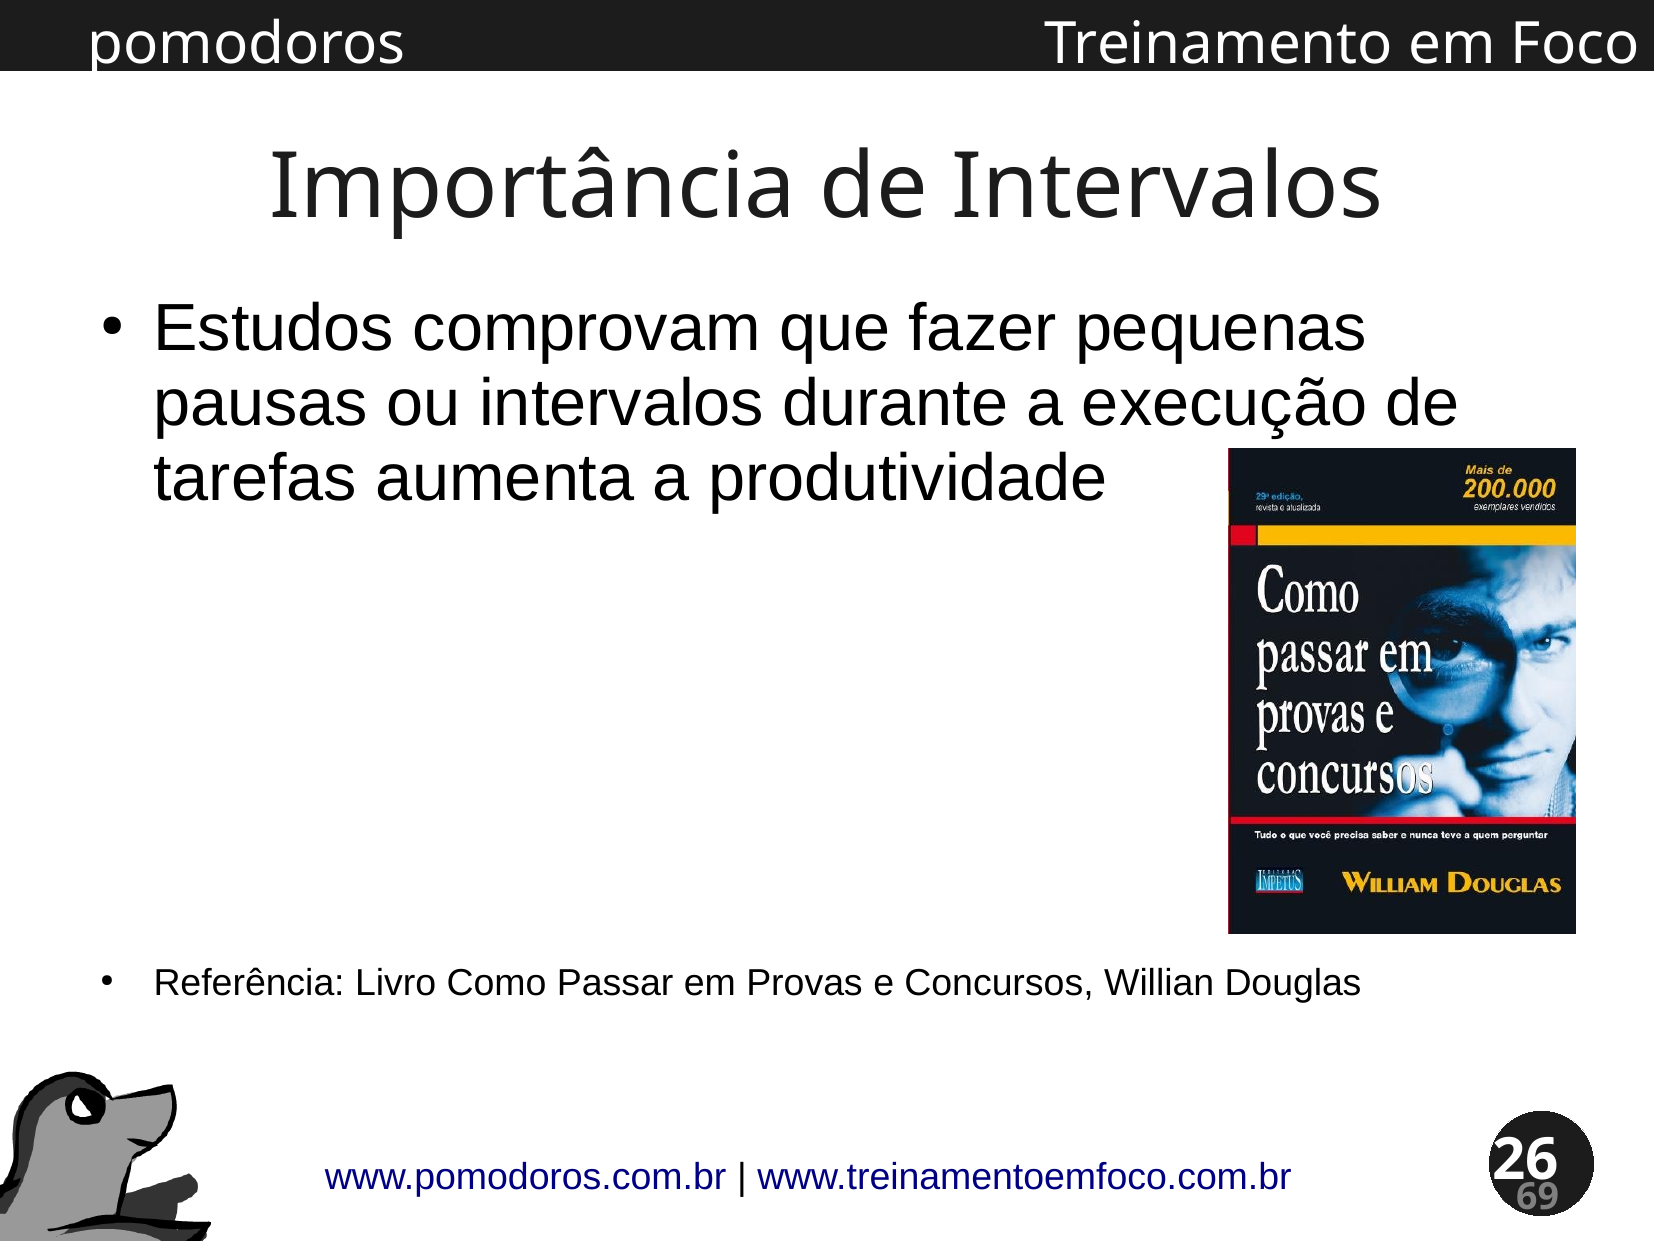

# Importância de Intervalos
Estudos comprovam que fazer pequenas pausas ou intervalos durante a execução de tarefas aumenta a produtividade
Referência: Livro Como Passar em Provas e Concursos, Willian Douglas